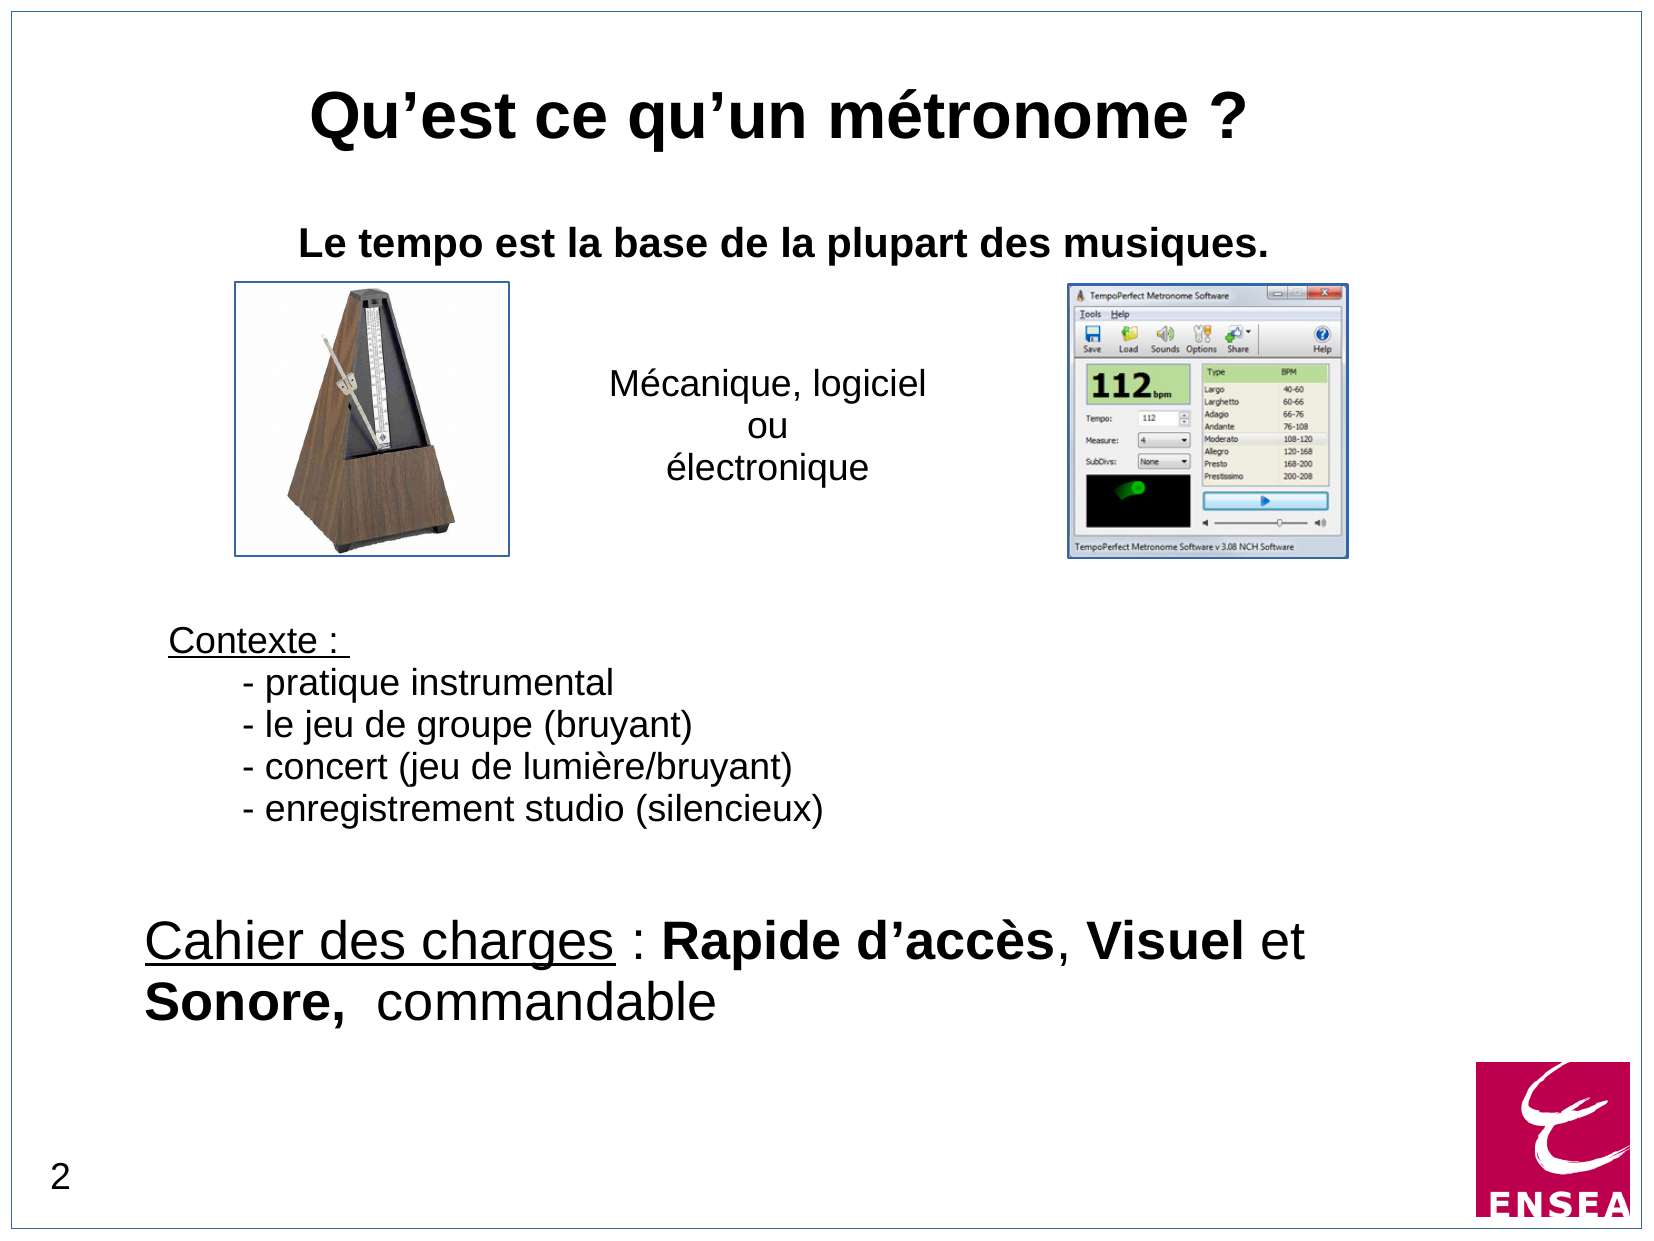

Qu’est ce qu’un métronome ?
Le tempo est la base de la plupart des musiques.
Mécanique, logiciel
ou
électronique
Contexte :
	- pratique instrumental
	- le jeu de groupe (bruyant)
	- concert (jeu de lumière/bruyant)
	- enregistrement studio (silencieux)
Cahier des charges : Rapide d’accès, Visuel et Sonore, commandable
2